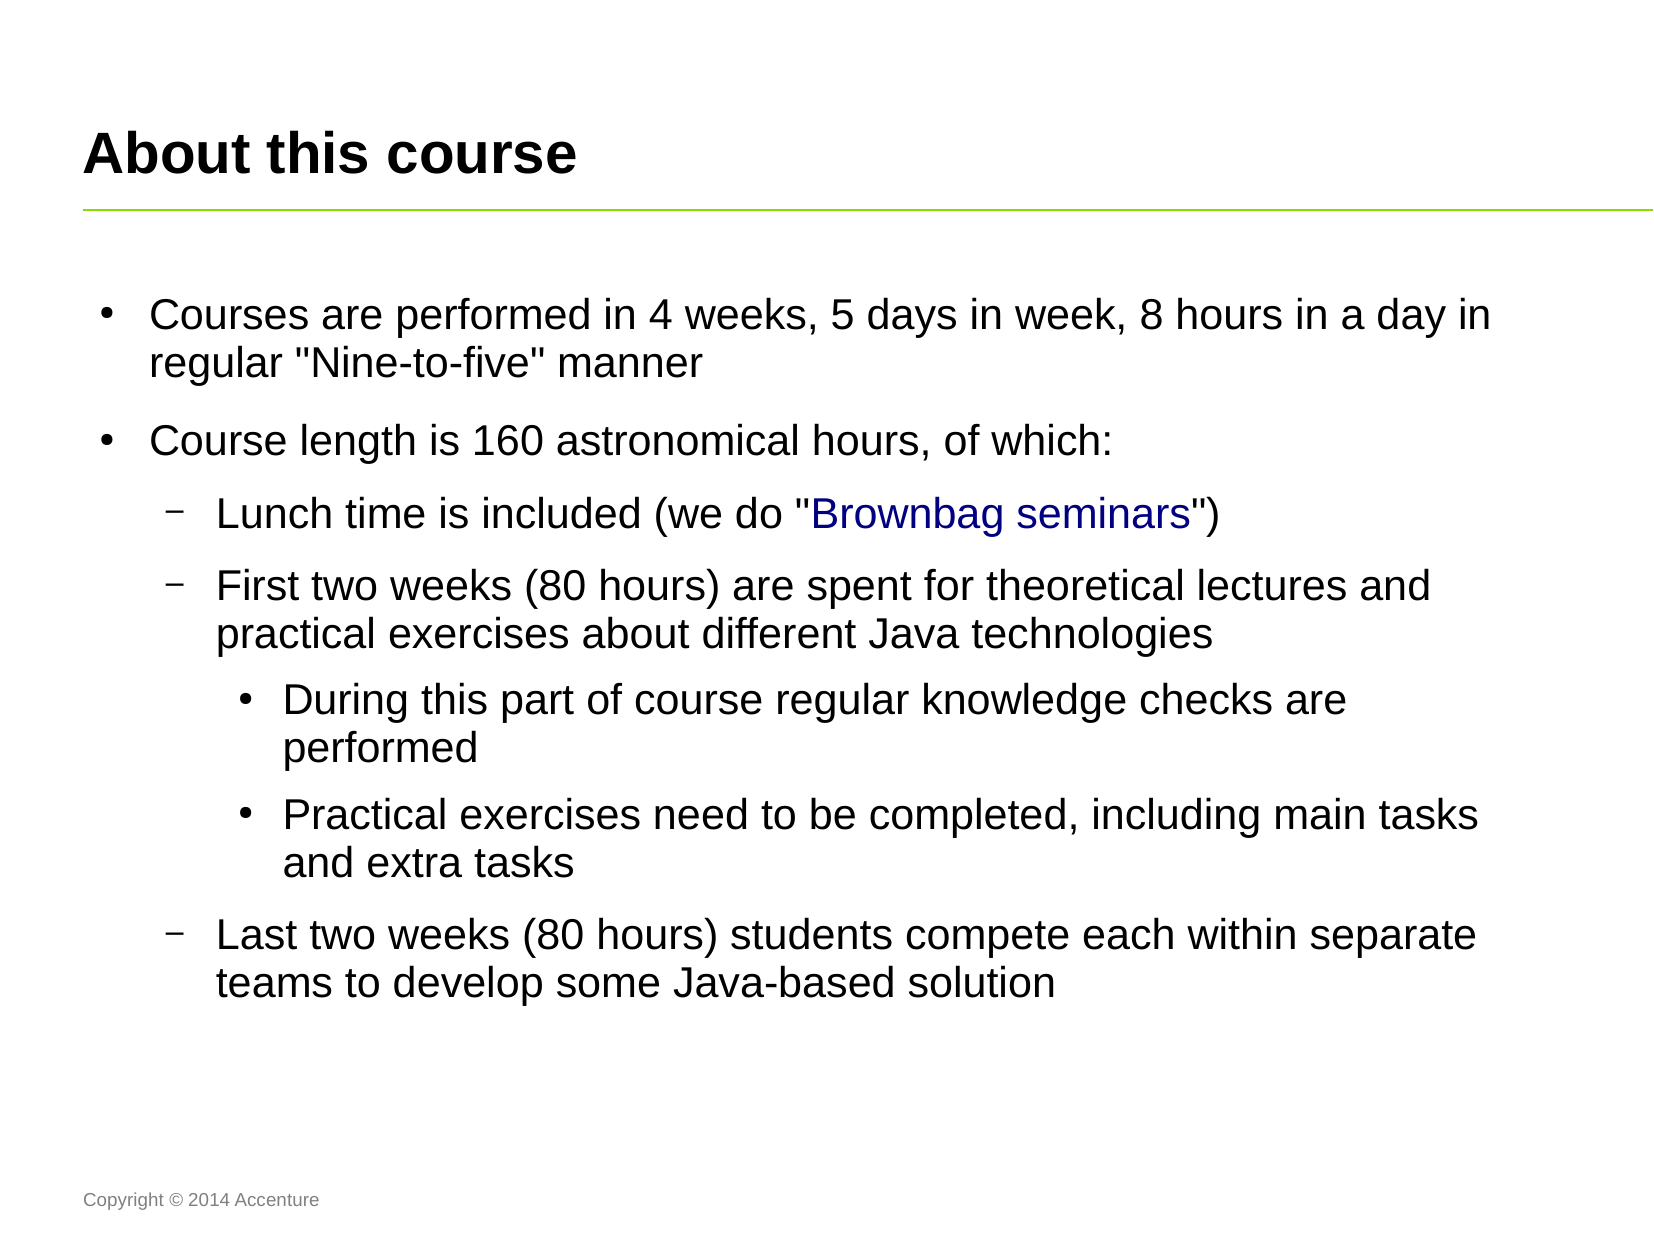

# About this course
Courses are performed in 4 weeks, 5 days in week, 8 hours in a day in regular "Nine-to-five" manner
Course length is 160 astronomical hours, of which:
Lunch time is included (we do "Brownbag seminars")
First two weeks (80 hours) are spent for theoretical lectures and practical exercises about different Java technologies
During this part of course regular knowledge checks are performed
Practical exercises need to be completed, including main tasks and extra tasks
Last two weeks (80 hours) students compete each within separate teams to develop some Java-based solution